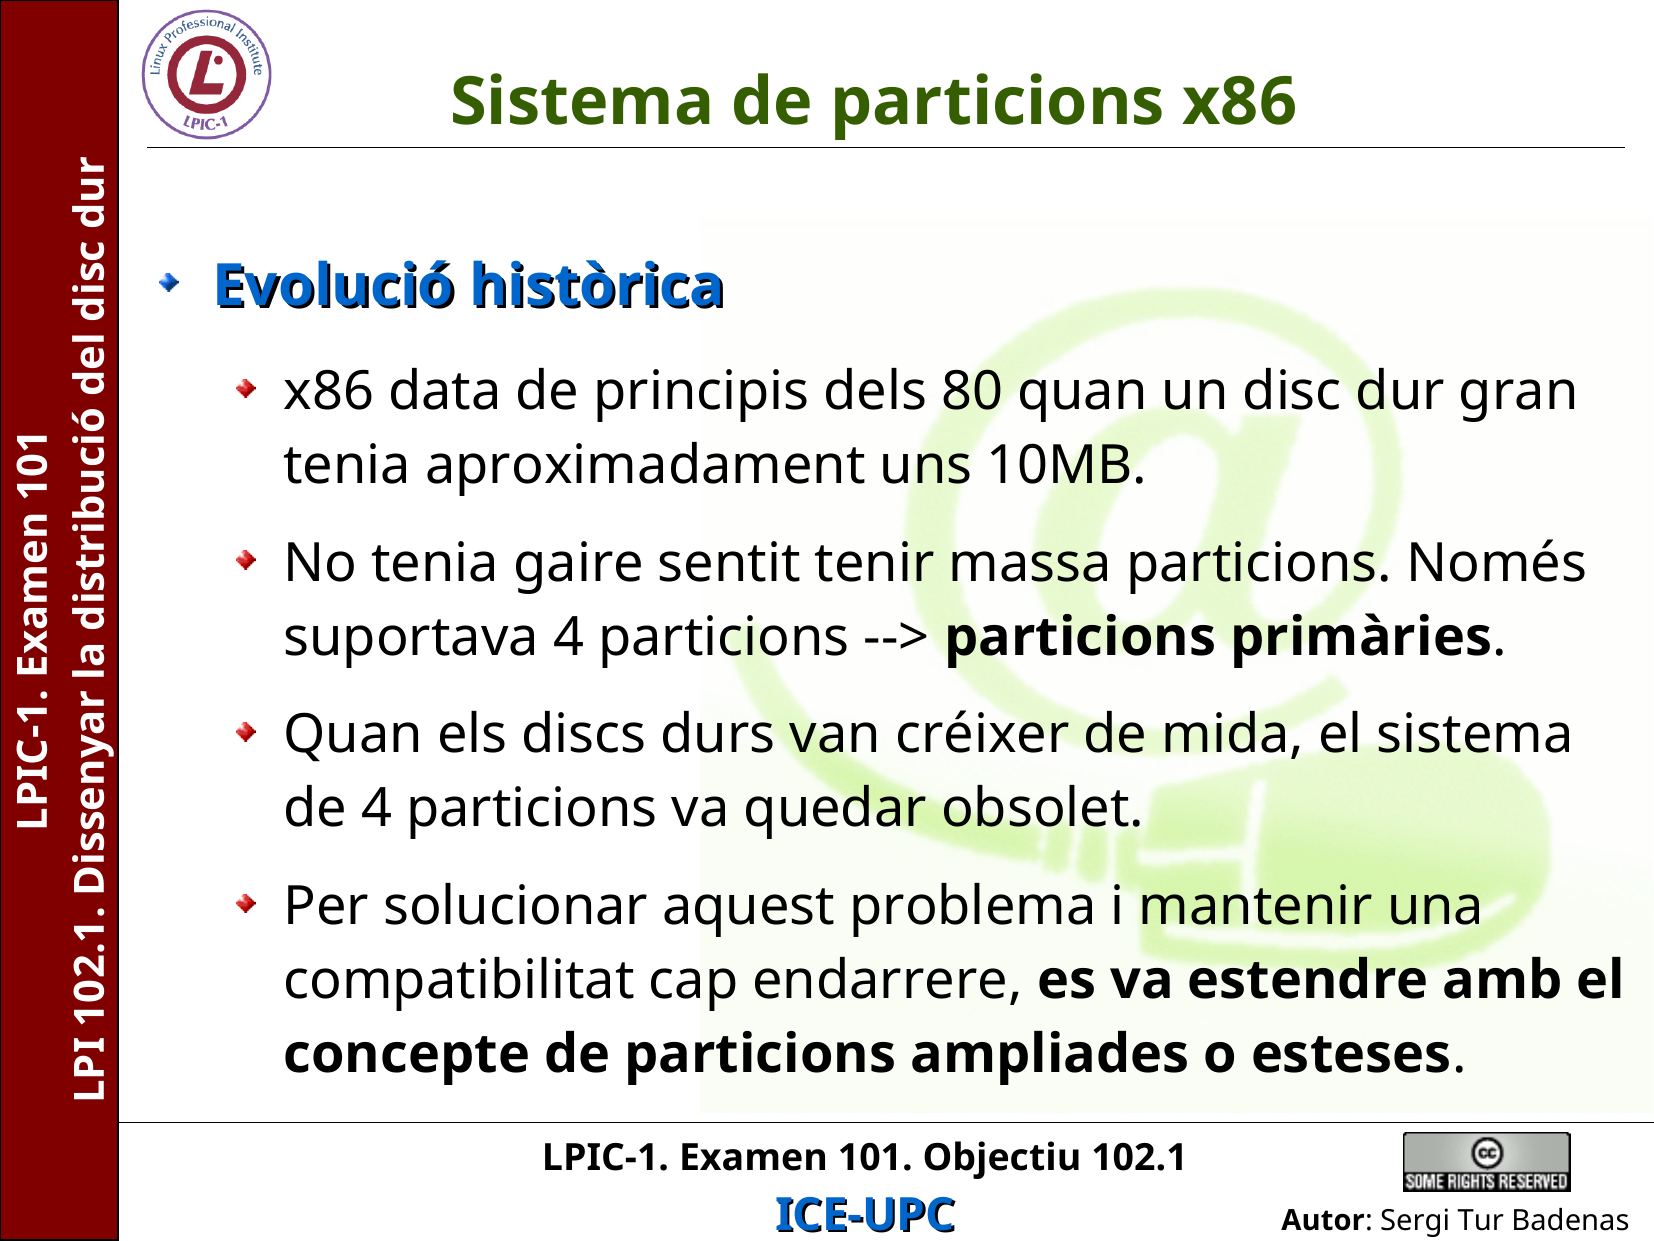

# Sistema de particions x86
Evolució històrica
x86 data de principis dels 80 quan un disc dur gran tenia aproximadament uns 10MB.
No tenia gaire sentit tenir massa particions. Només suportava 4 particions --> particions primàries.
Quan els discs durs van créixer de mida, el sistema de 4 particions va quedar obsolet.
Per solucionar aquest problema i mantenir una compatibilitat cap endarrere, es va estendre amb el concepte de particions ampliades o esteses.